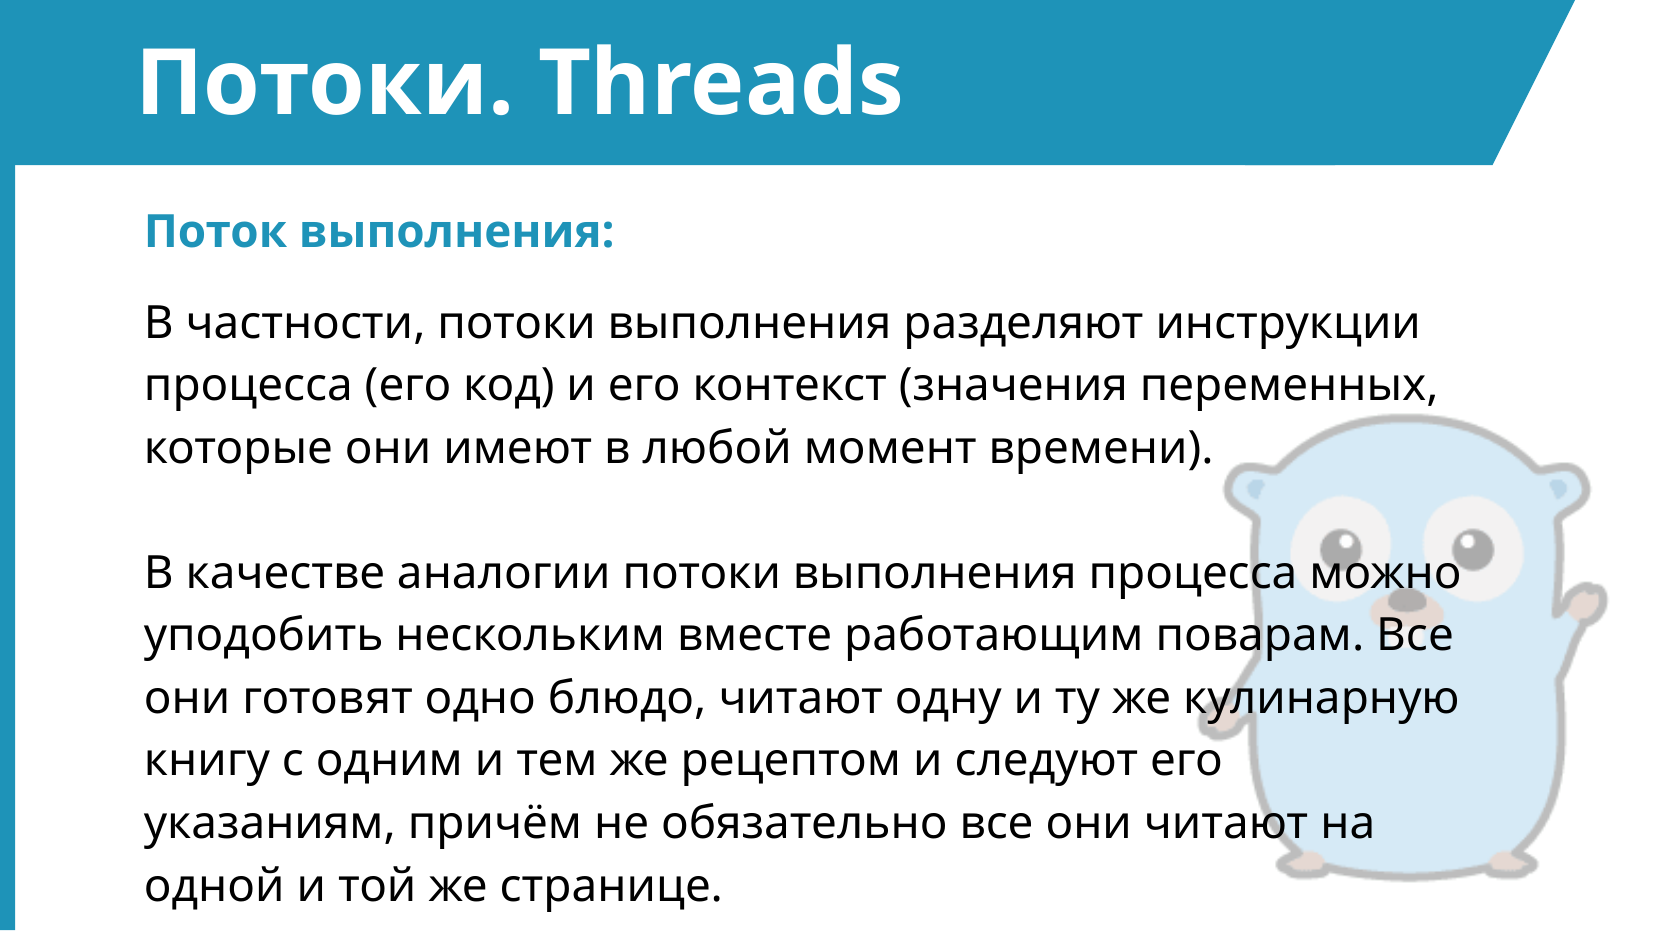

# Потоки. Threads
Поток выполнения:
В частности, потоки выполнения разделяют инструкции процесса (его код) и его контекст (значения переменных, которые они имеют в любой момент времени).
В качестве аналогии потоки выполнения процесса можно уподобить нескольким вместе работающим поварам. Все они готовят одно блюдо, читают одну и ту же кулинарную книгу с одним и тем же рецептом и следуют его указаниям, причём не обязательно все они читают на одной и той же странице.